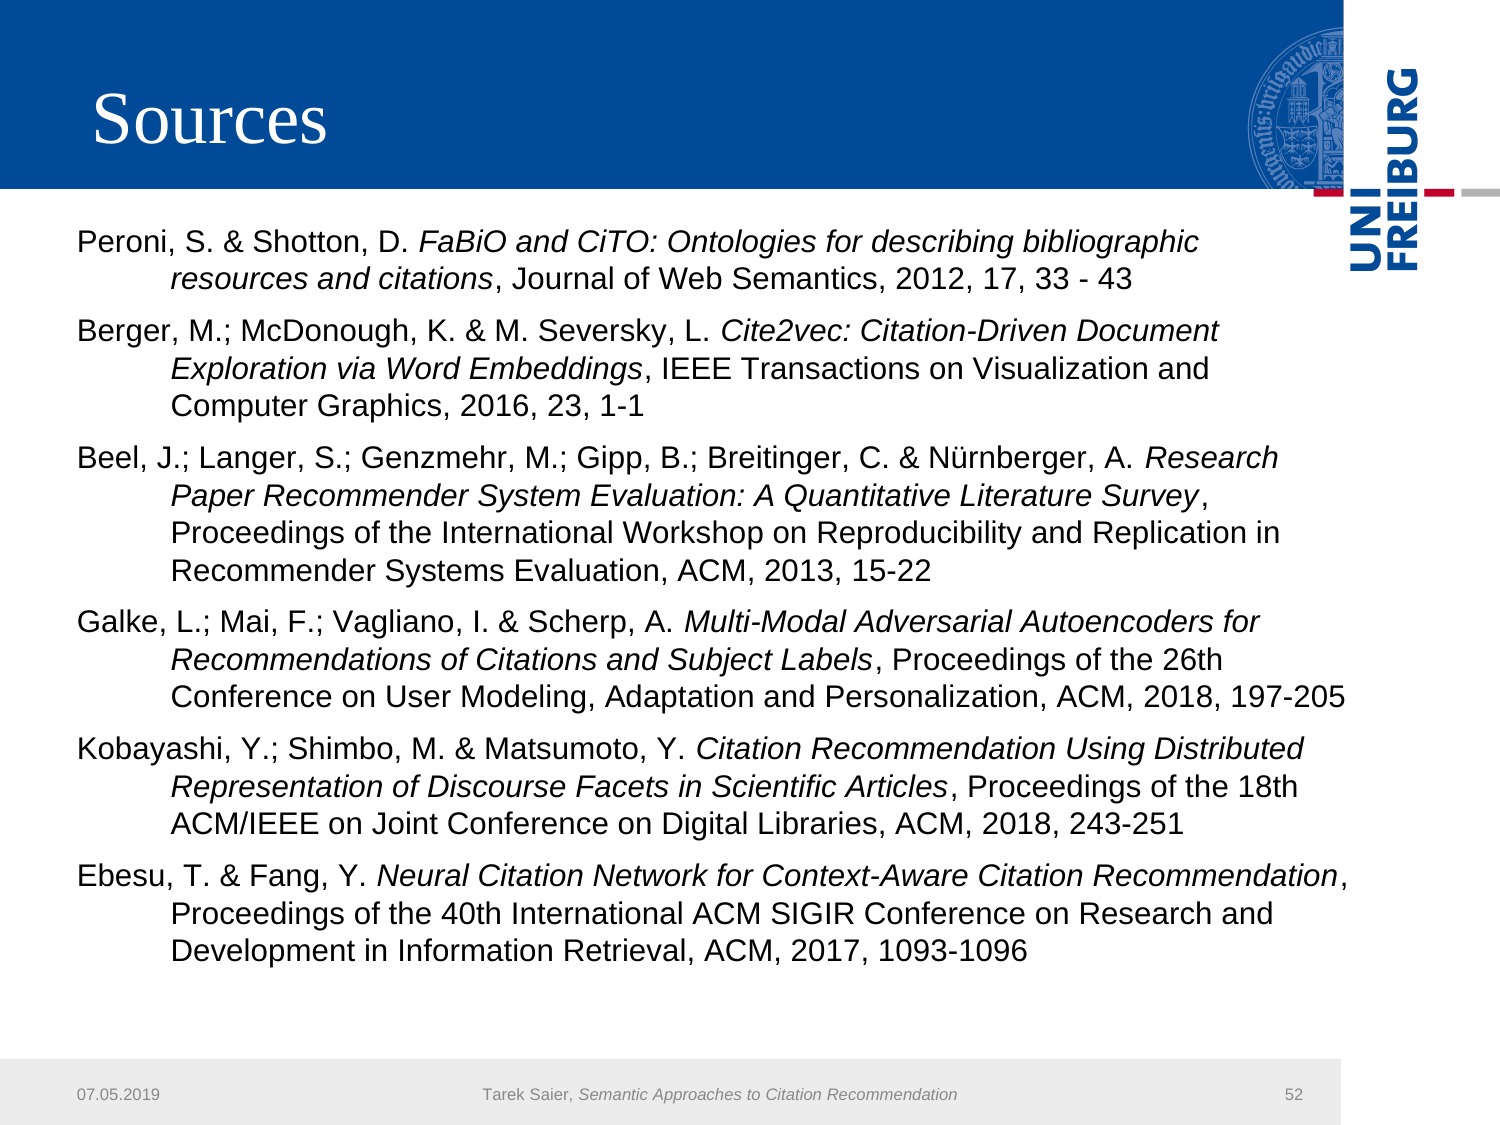

# Sources
Peroni, S. & Shotton, D. FaBiO and CiTO: Ontologies for describing bibliographic
	resources and citations, Journal of Web Semantics, 2012, 17, 33 - 43
Berger, M.; McDonough, K. & M. Seversky, L. Cite2vec: Citation-Driven Document
	Exploration via Word Embeddings, IEEE Transactions on Visualization and
	Computer Graphics, 2016, 23, 1-1
Beel, J.; Langer, S.; Genzmehr, M.; Gipp, B.; Breitinger, C. & Nürnberger, A. Research
	Paper Recommender System Evaluation: A Quantitative Literature Survey,
	Proceedings of the International Workshop on Reproducibility and Replication in
	Recommender Systems Evaluation, ACM, 2013, 15-22
Galke, L.; Mai, F.; Vagliano, I. & Scherp, A. Multi-Modal Adversarial Autoencoders for
	Recommendations of Citations and Subject Labels, Proceedings of the 26th
	Conference on User Modeling, Adaptation and Personalization, ACM, 2018, 197-205
Kobayashi, Y.; Shimbo, M. & Matsumoto, Y. Citation Recommendation Using Distributed
	Representation of Discourse Facets in Scientific Articles, Proceedings of the 18th
	ACM/IEEE on Joint Conference on Digital Libraries, ACM, 2018, 243-251
Ebesu, T. & Fang, Y. Neural Citation Network for Context-Aware Citation Recommendation,
	Proceedings of the 40th International ACM SIGIR Conference on Research and
	Development in Information Retrieval, ACM, 2017, 1093-1096
Präsentationstitel
52